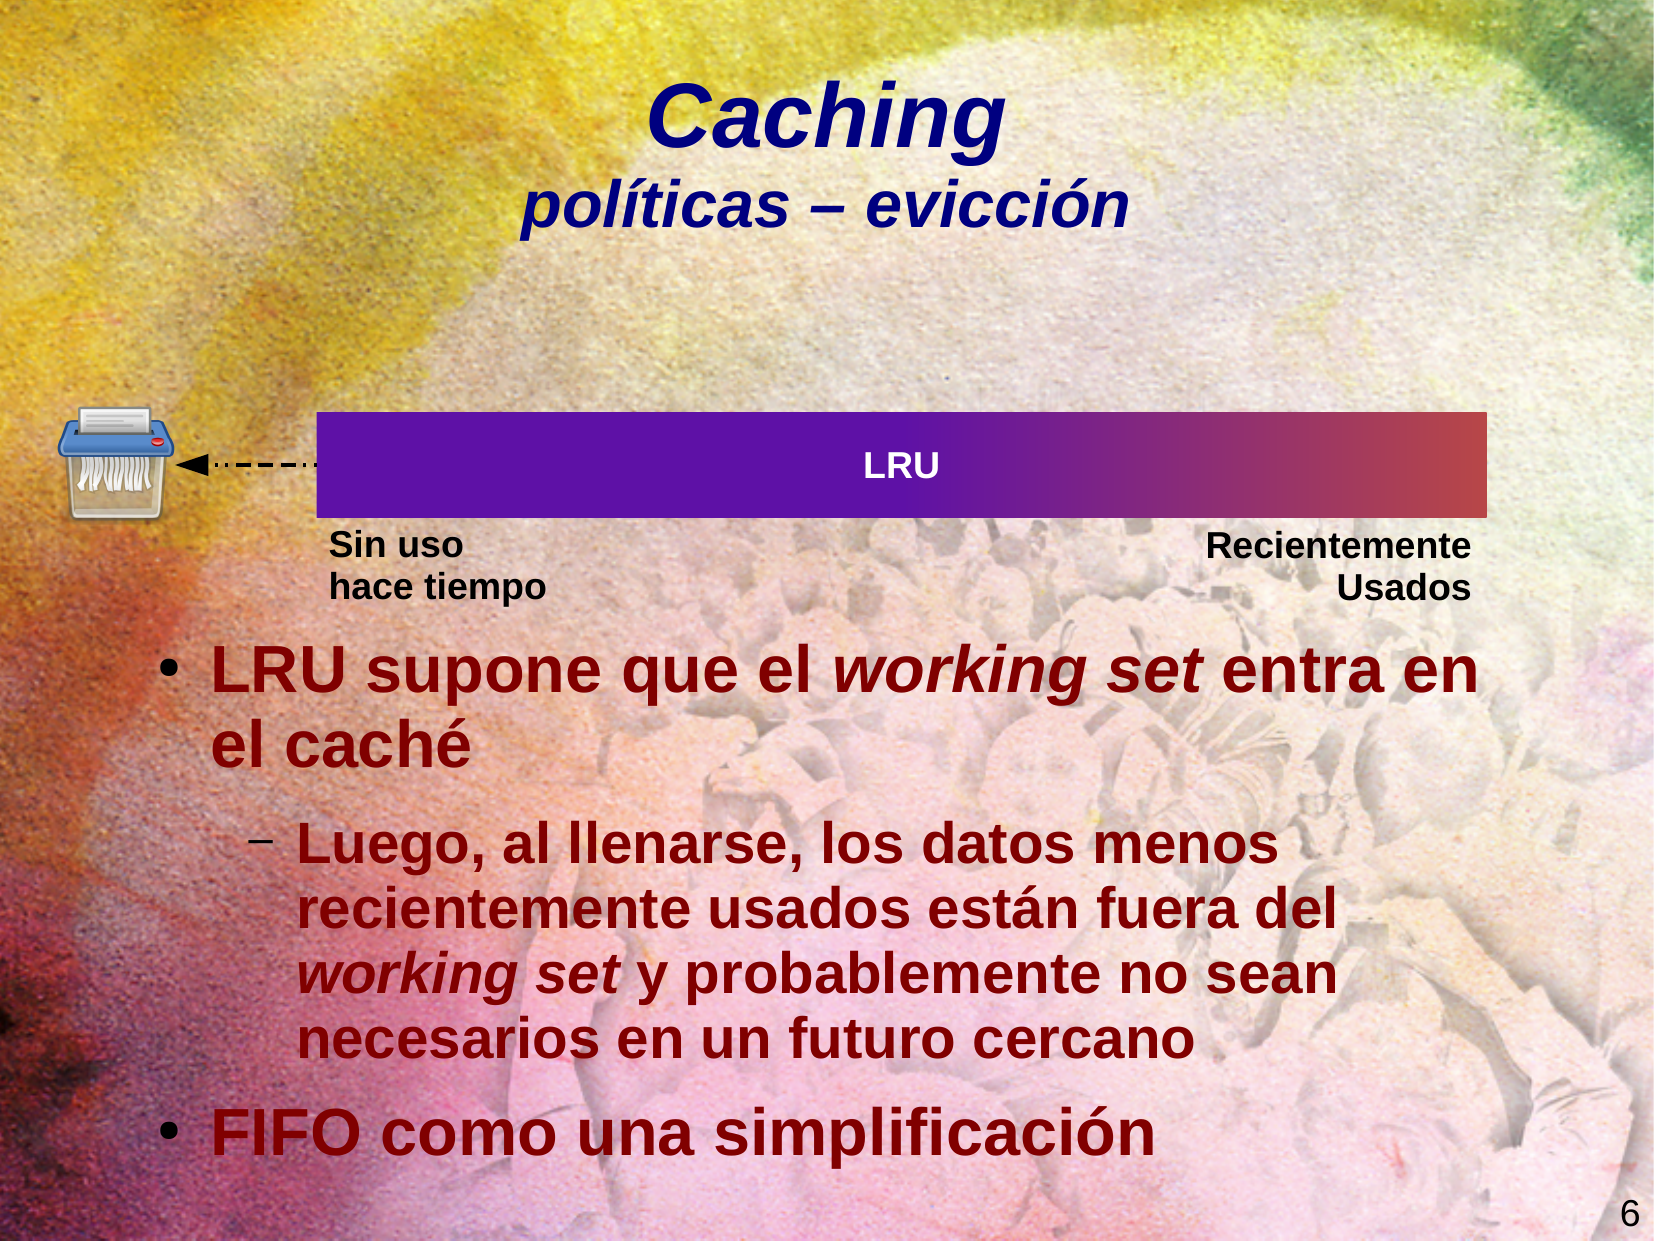

# Caching políticas – evicción
LRU
Sin uso
hace tiempo
Recientemente
Usados
LRU supone que el working set entra en el caché
Luego, al llenarse, los datos menos recientemente usados están fuera del working set y probablemente no sean necesarios en un futuro cercano
FIFO como una simplificación
6